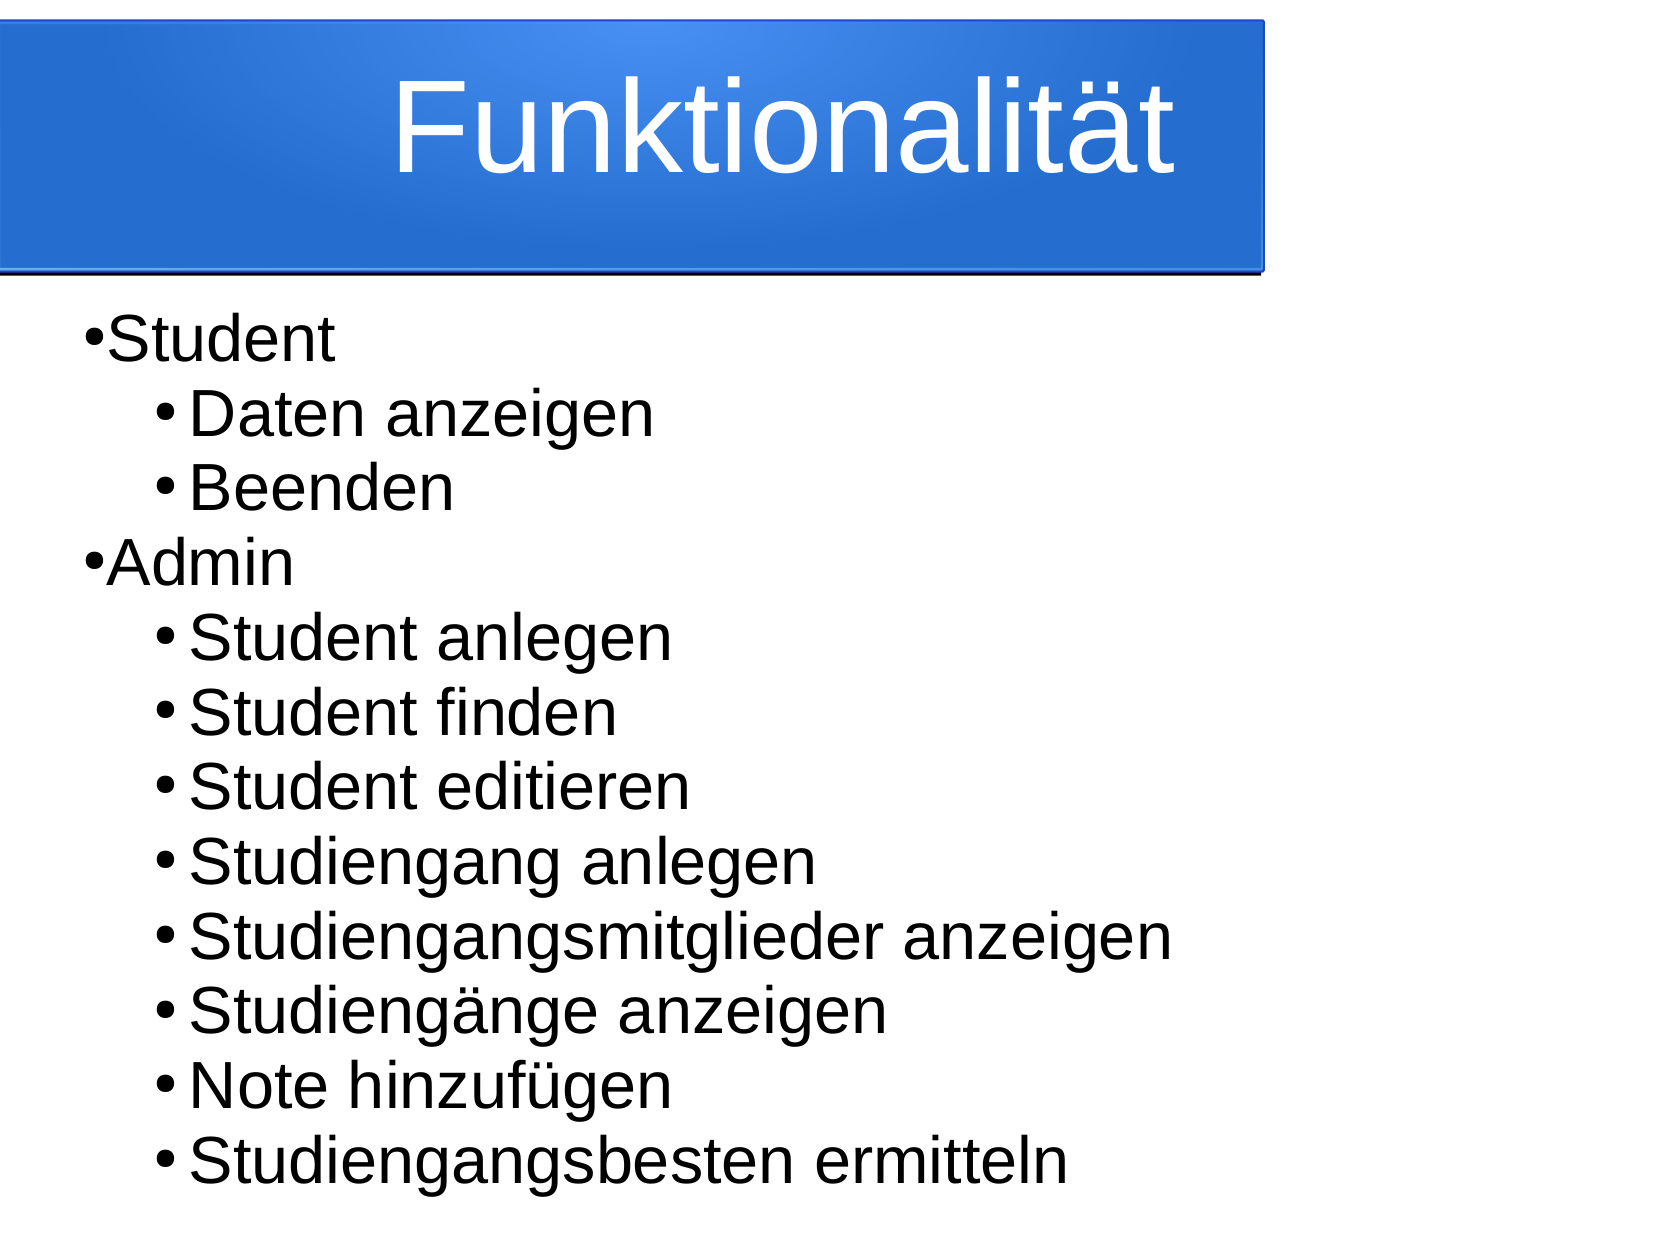

# Funktionalität
Student
Daten anzeigen
Beenden
Admin
Student anlegen
Student finden
Student editieren
Studiengang anlegen
Studiengangsmitglieder anzeigen
Studiengänge anzeigen
Note hinzufügen
Studiengangsbesten ermitteln